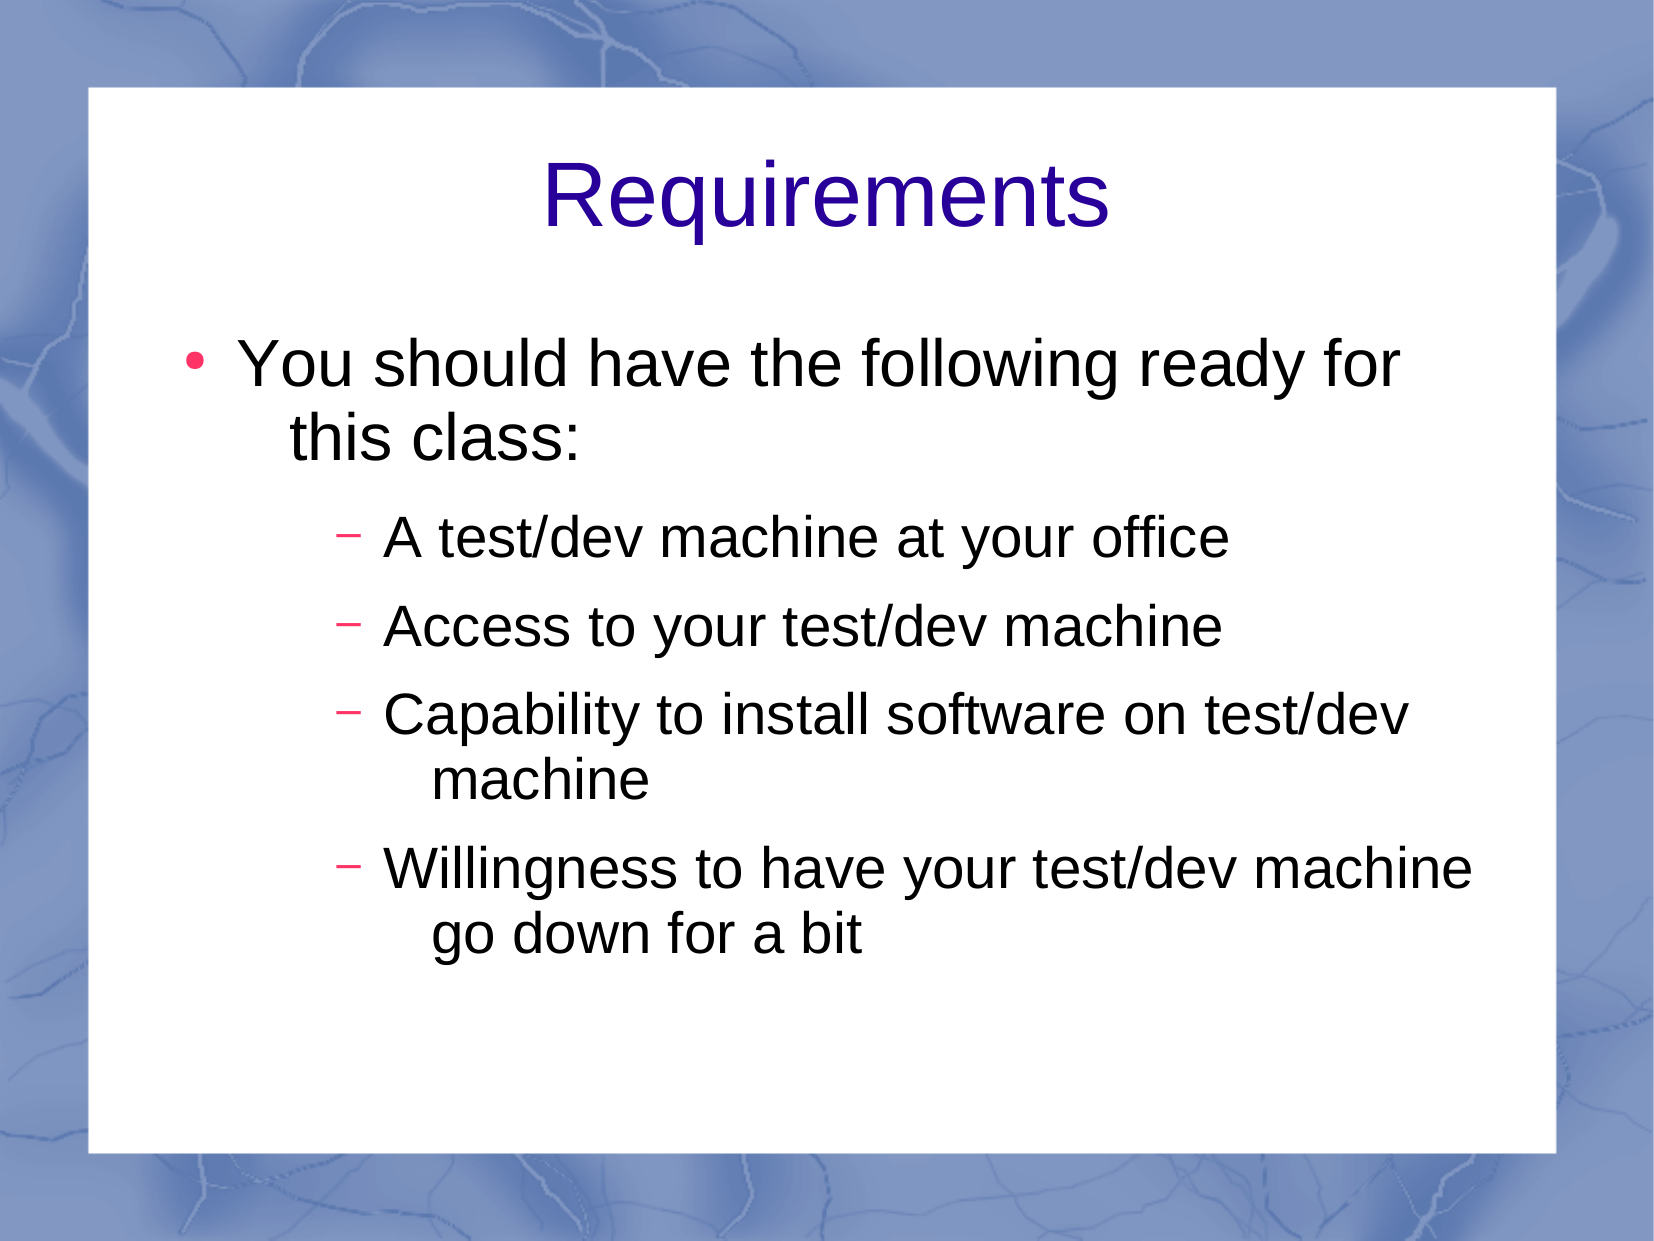

# Requirements
You should have the following ready for this class:
A test/dev machine at your office
Access to your test/dev machine
Capability to install software on test/dev machine
Willingness to have your test/dev machine go down for a bit